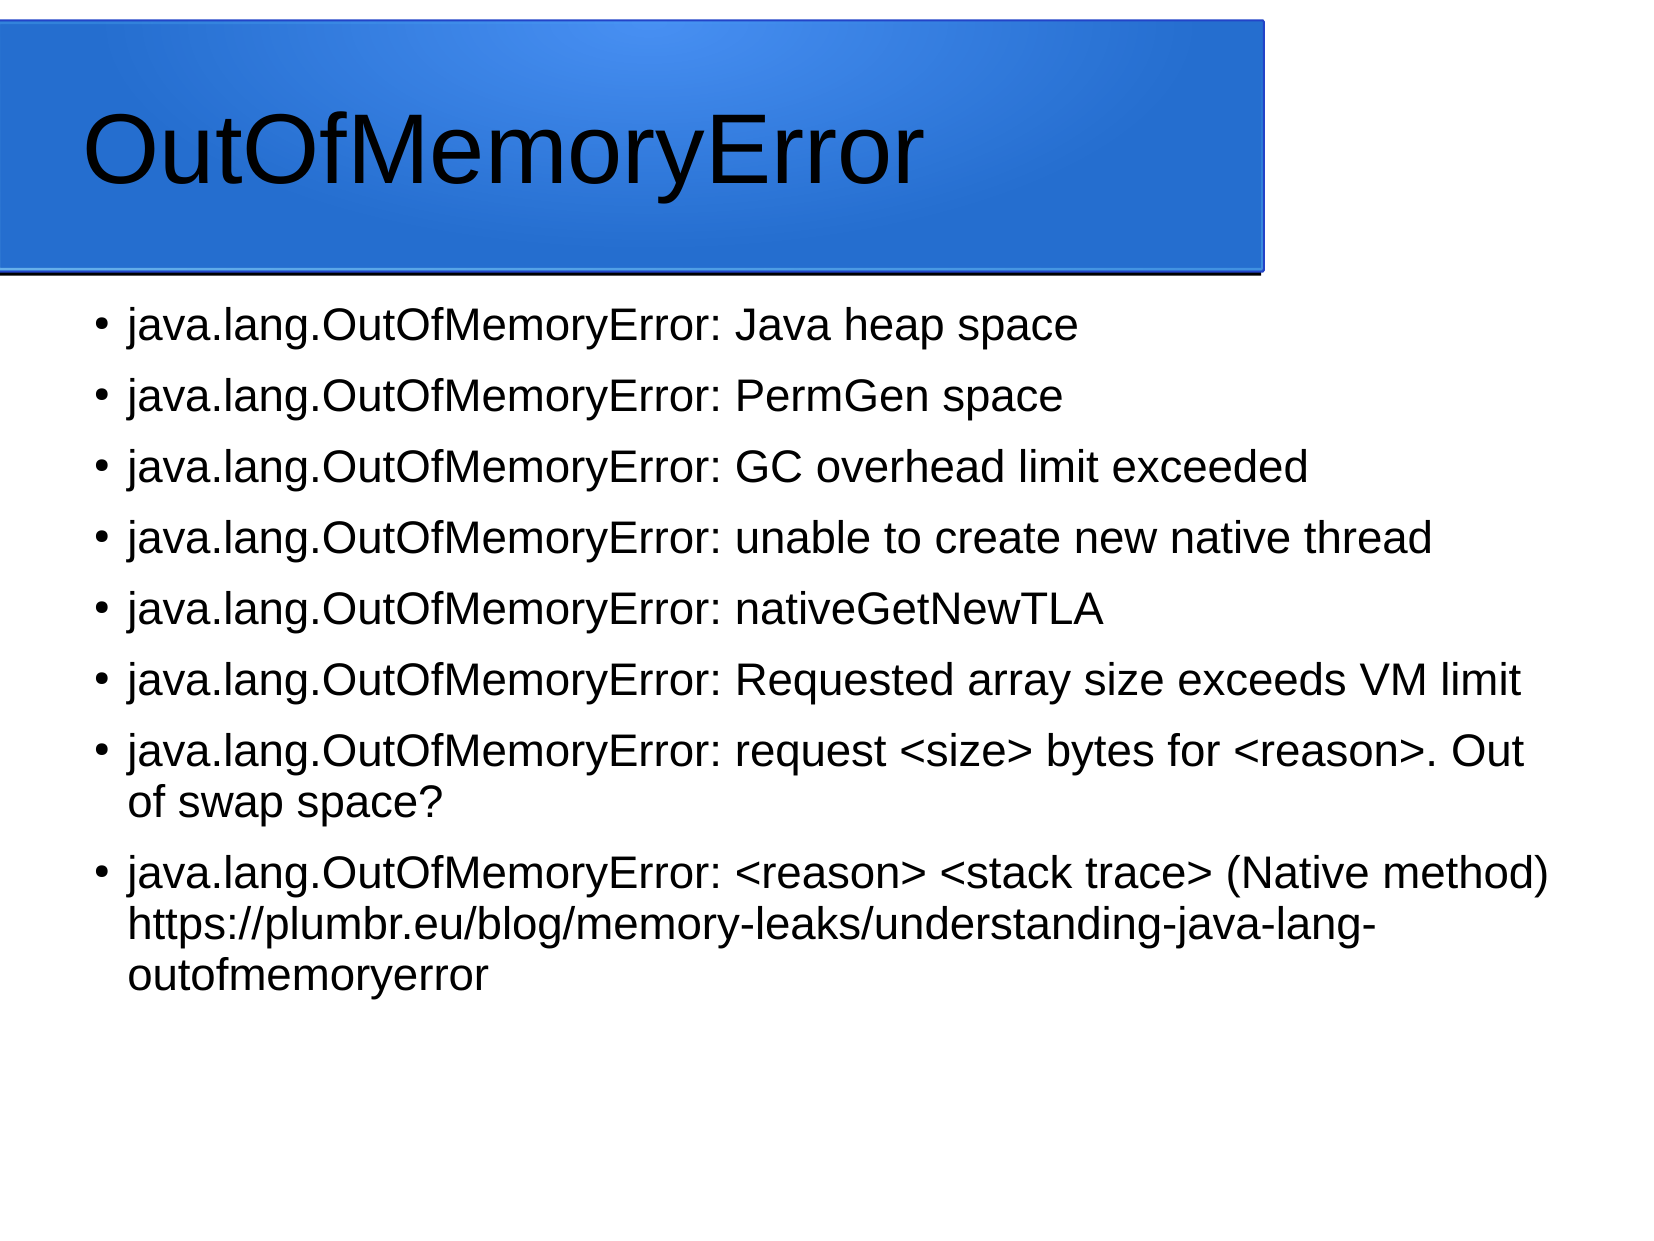

# OutOfMemoryError
java.lang.OutOfMemoryError: Java heap space
java.lang.OutOfMemoryError: PermGen space
java.lang.OutOfMemoryError: GC overhead limit exceeded
java.lang.OutOfMemoryError: unable to create new native thread
java.lang.OutOfMemoryError: nativeGetNewTLA
java.lang.OutOfMemoryError: Requested array size exceeds VM limit
java.lang.OutOfMemoryError: request <size> bytes for <reason>. Out of swap space?
java.lang.OutOfMemoryError: <reason> <stack trace> (Native method)
https://plumbr.eu/blog/memory-leaks/understanding-java-lang-outofmemoryerror